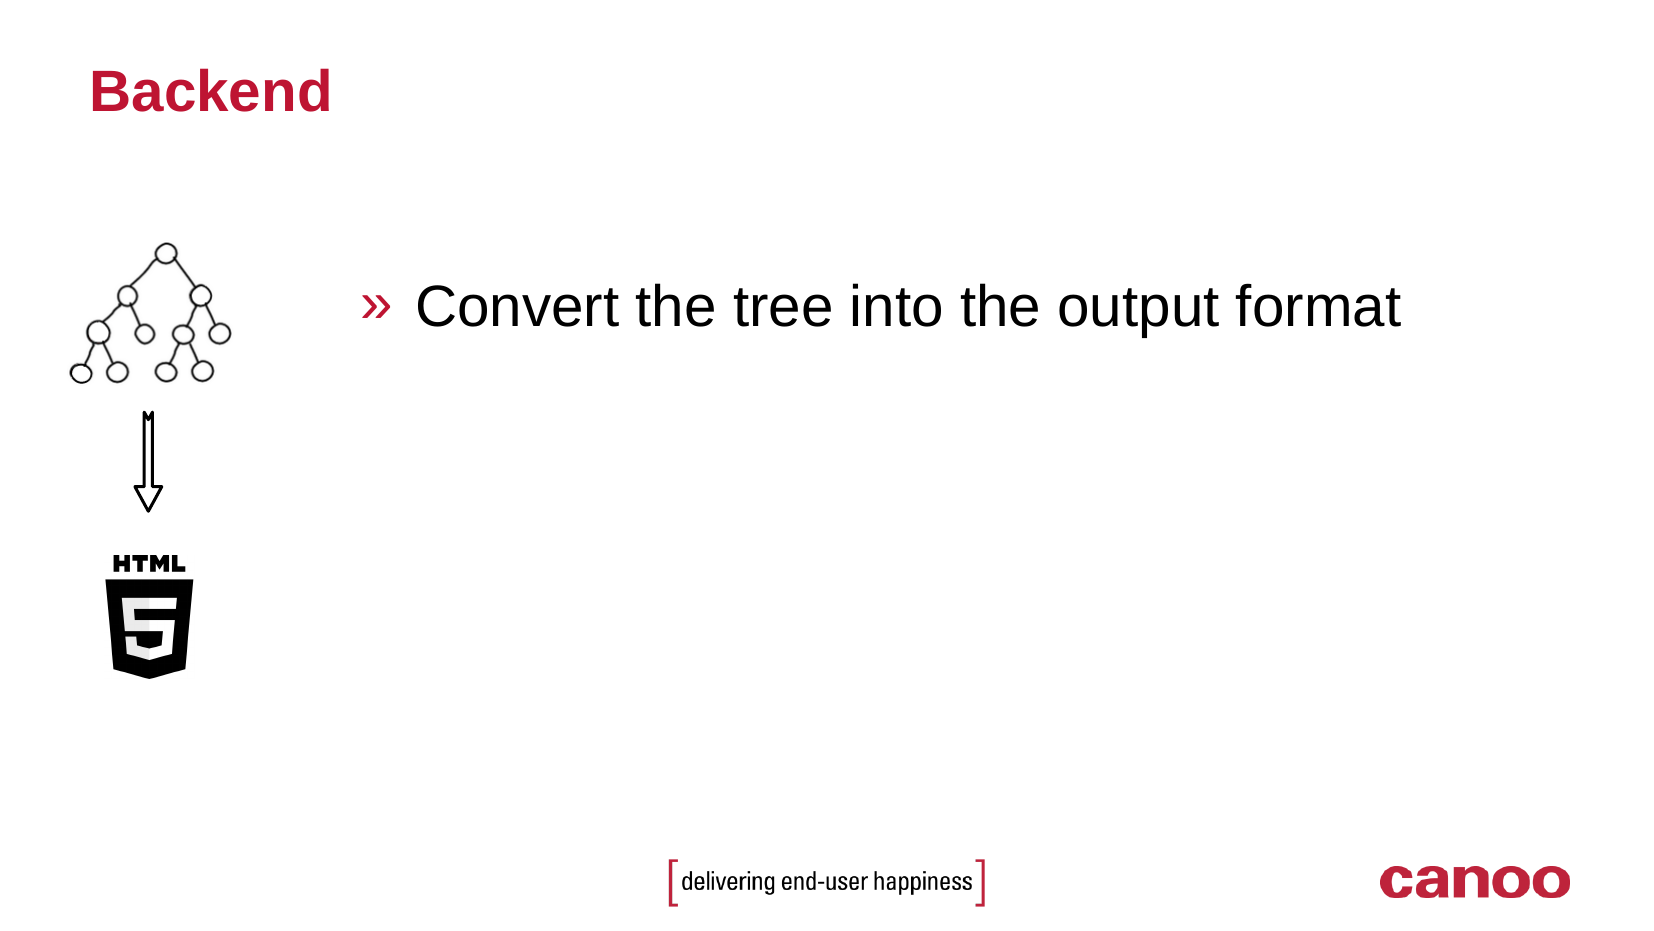

# Backend
Convert the tree into the output format